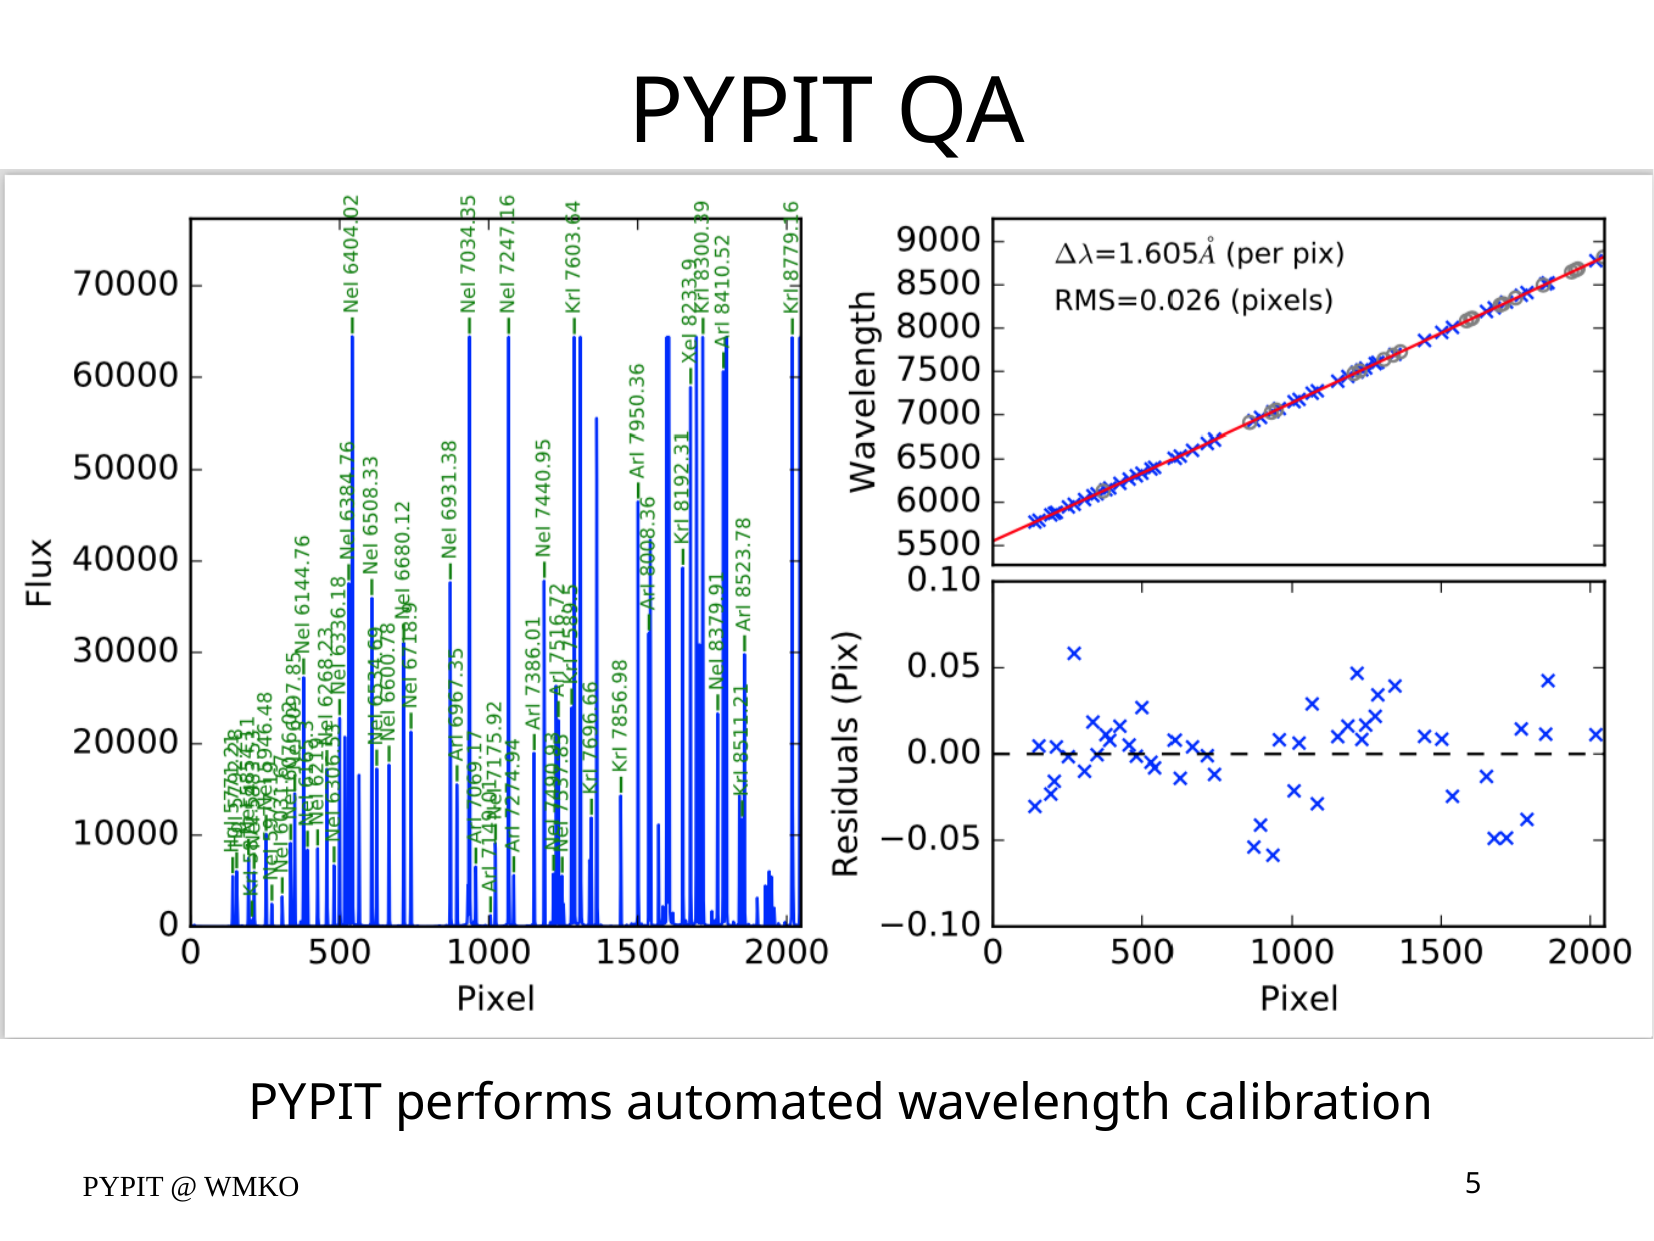

# PYPIT QA
PYPIT performs automated wavelength calibration